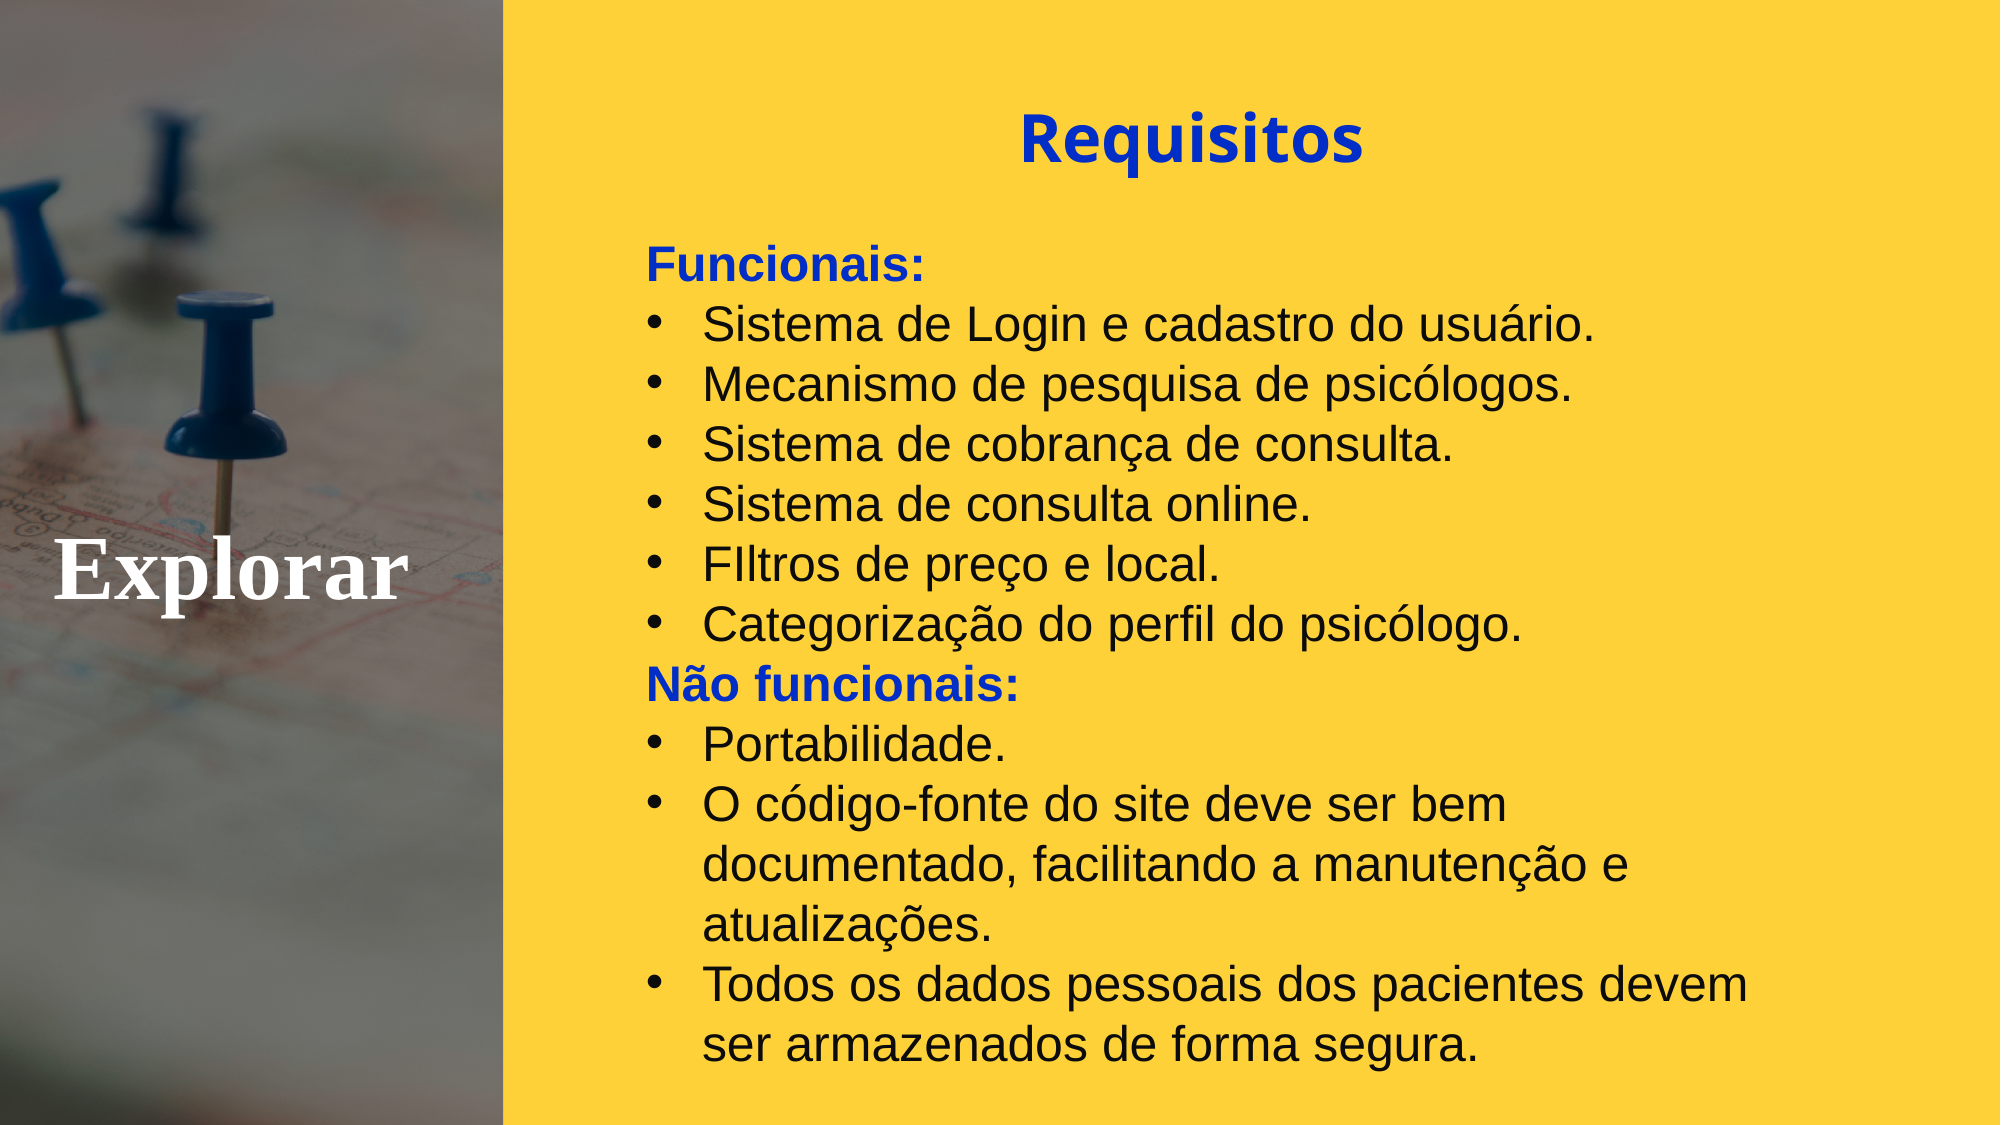

Requisitos
Funcionais:
Sistema de Login e cadastro do usuário.
Mecanismo de pesquisa de psicólogos.
Sistema de cobrança de consulta.
Sistema de consulta online.
FIltros de preço e local.
Categorização do perfil do psicólogo.
Não funcionais:
Portabilidade.
O código-fonte do site deve ser bem documentado, facilitando a manutenção e atualizações.
Todos os dados pessoais dos pacientes devem ser armazenados de forma segura.
Explorar